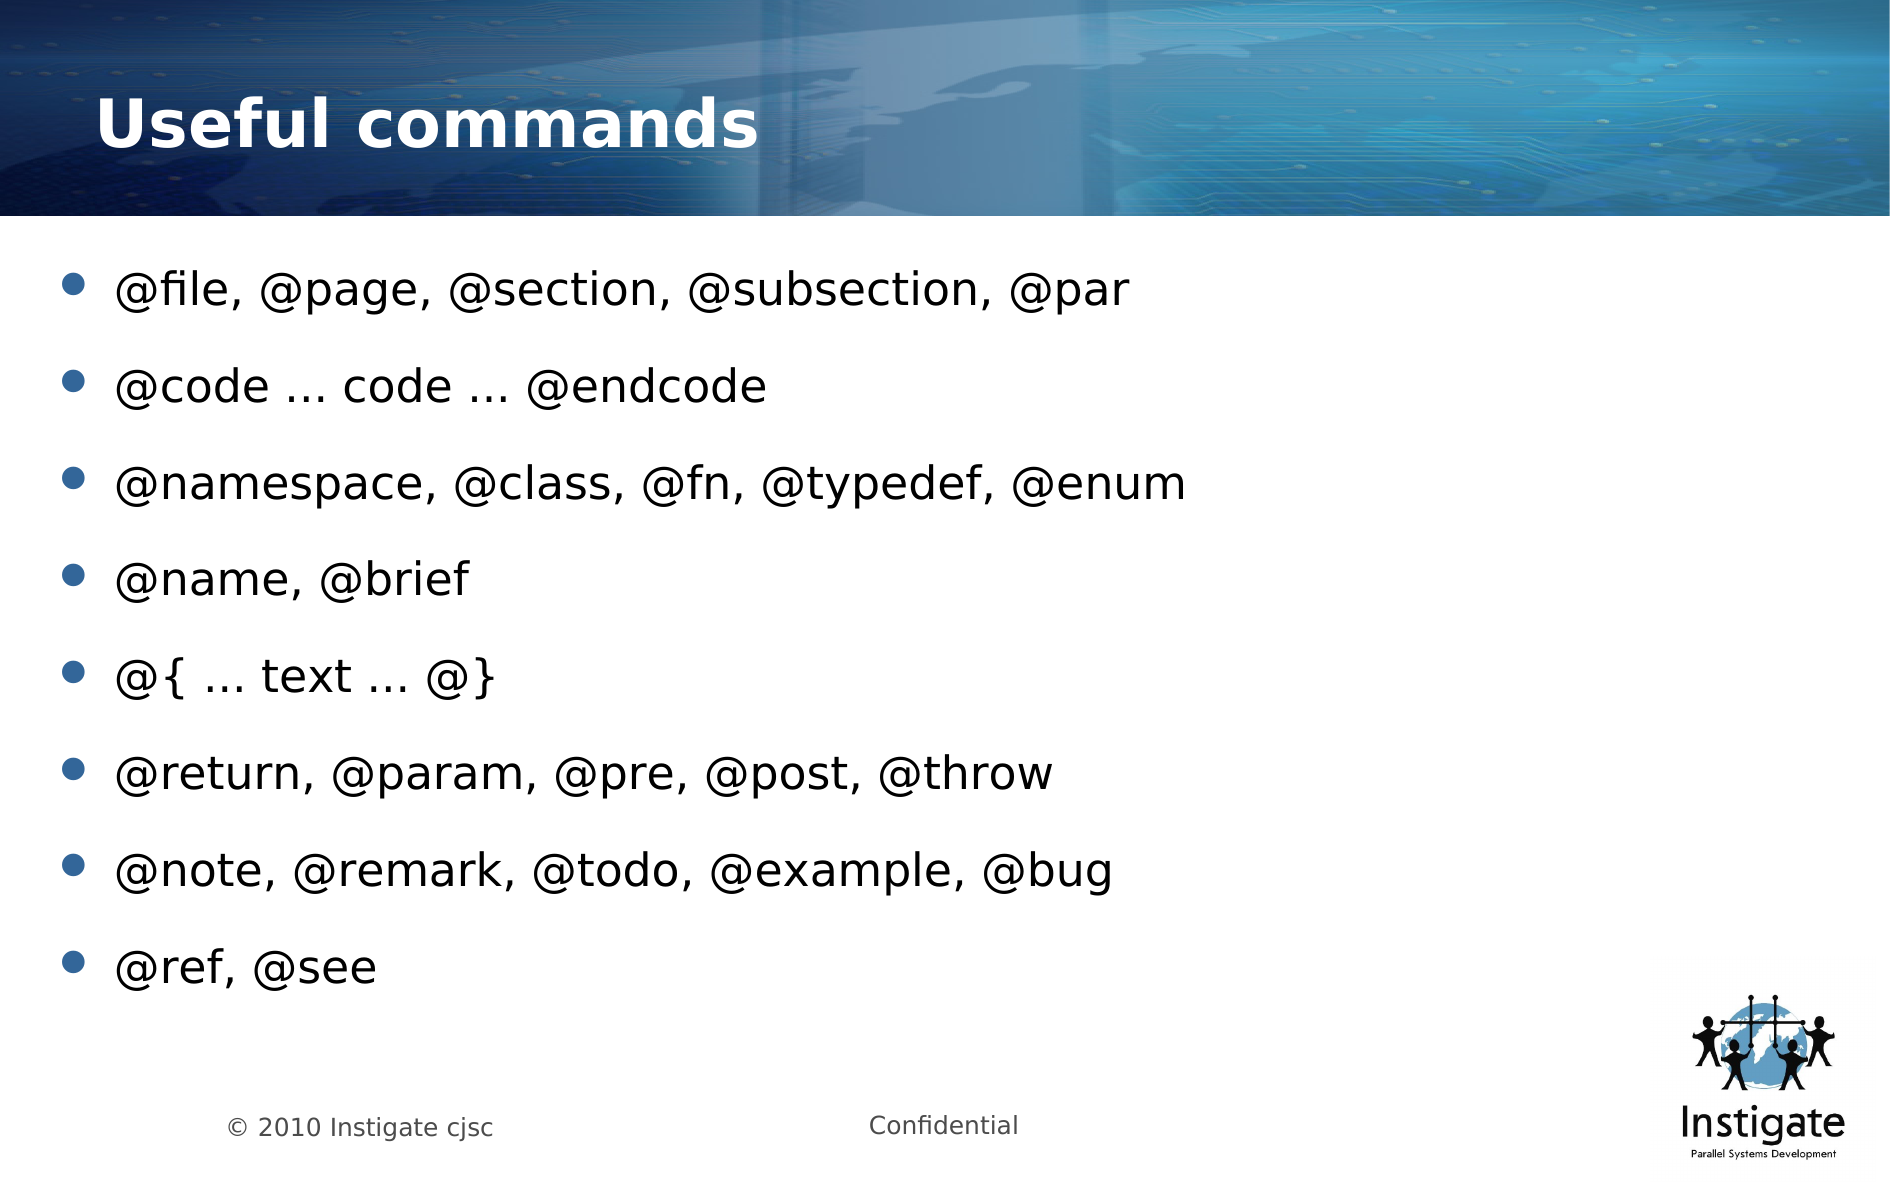

# Useful commands
@file, @page, @section, @subsection, @par
@code ... code ... @endcode
@namespace, @class, @fn, @typedef, @enum
@name, @brief
@{ ... text ... @}
@return, @param, @pre, @post, @throw
@note, @remark, @todo, @example, @bug
@ref, @see